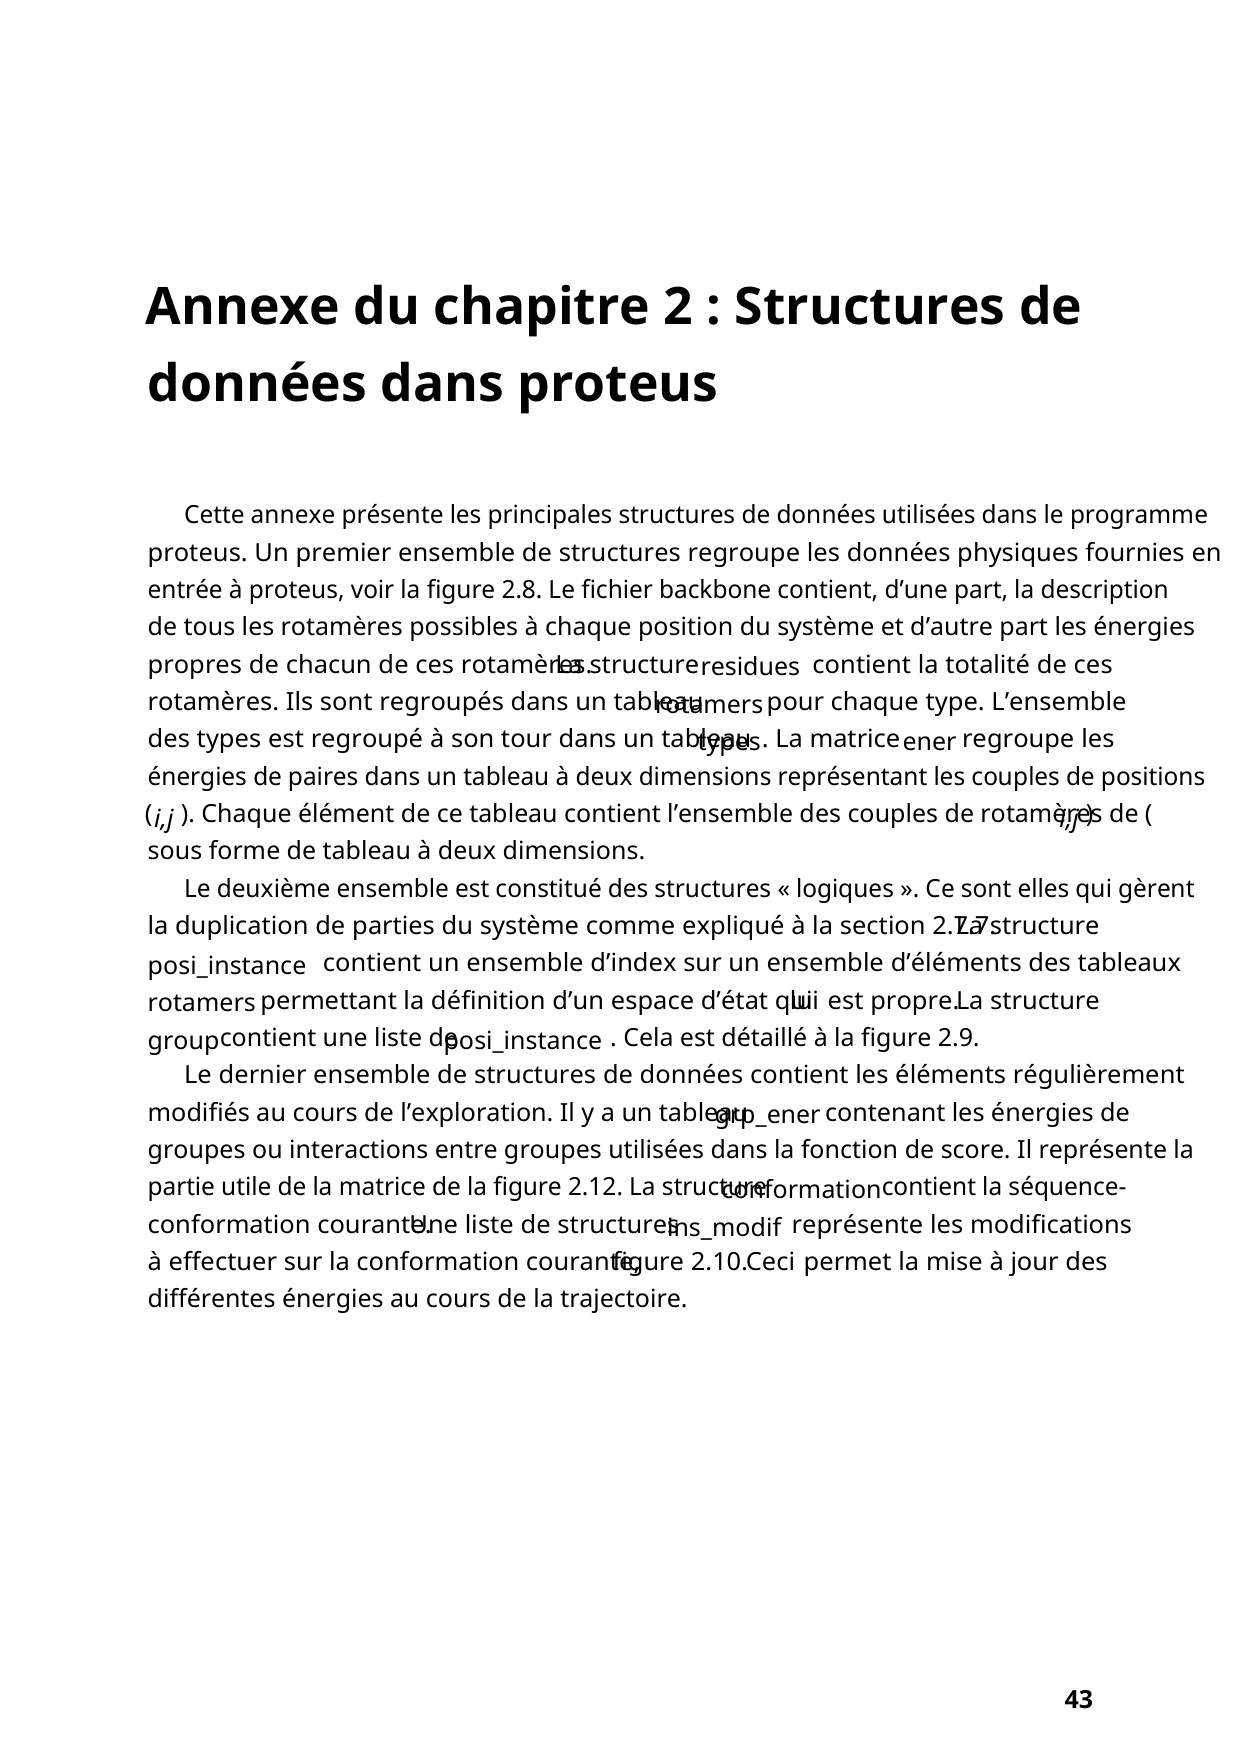

Annexe du chapitre 2 : Structures de
données dans proteus
Cette annexe présente les principales structures de données utilisées dans le programme
proteus. Un premier ensemble de structures regroupe les données physiques fournies en
entrée à proteus, voir la figure 2.8. Le fichier backbone contient, d’une part, la description
de tous les rotamères possibles à chaque position du système et d’autre part les énergies
propres de chacun de ces rotamères.
La structure
contient la totalité de ces
residues
rotamères. Ils sont regroupés dans un tableau
pour chaque type. L’ensemble
rotamers
des types est regroupé à son tour dans un tableau
. La matrice
regroupe les
types
ener
énergies de paires dans un tableau à deux dimensions représentant les couples de positions
(
). Chaque élément de ce tableau contient l’ensemble des couples de rotamères de (
)
i,j
i,j
sous forme de tableau à deux dimensions.
Le deuxième ensemble est constitué des structures « logiques ». Ce sont elles qui gèrent
la duplication de parties du système comme expliqué à la section 2.7.7.
La structure
contient un ensemble d’index sur un ensemble d’éléments des tableaux
posi_instance
permettant la définition d’un espace d’état qui
lui
est propre.
La structure
rotamers
contient une liste de
. Cela est détaillé à la figure 2.9.
group
posi_instance
Le dernier ensemble de structures de données contient les éléments régulièrement
modifiés au cours de l’exploration. Il y a un tableau
contenant les énergies de
grp_ener
groupes ou interactions entre groupes utilisées dans la fonction de score. Il représente la
partie utile de la matrice de la figure 2.12. La structure
contient la séquence-
conformation
conformation courante.
Une liste de structures
représente les modifications
ins_modif
à effectuer sur la conformation courante,
figure 2.10.
Ceci
permet la mise à jour des
différentes énergies au cours de la trajectoire.
43